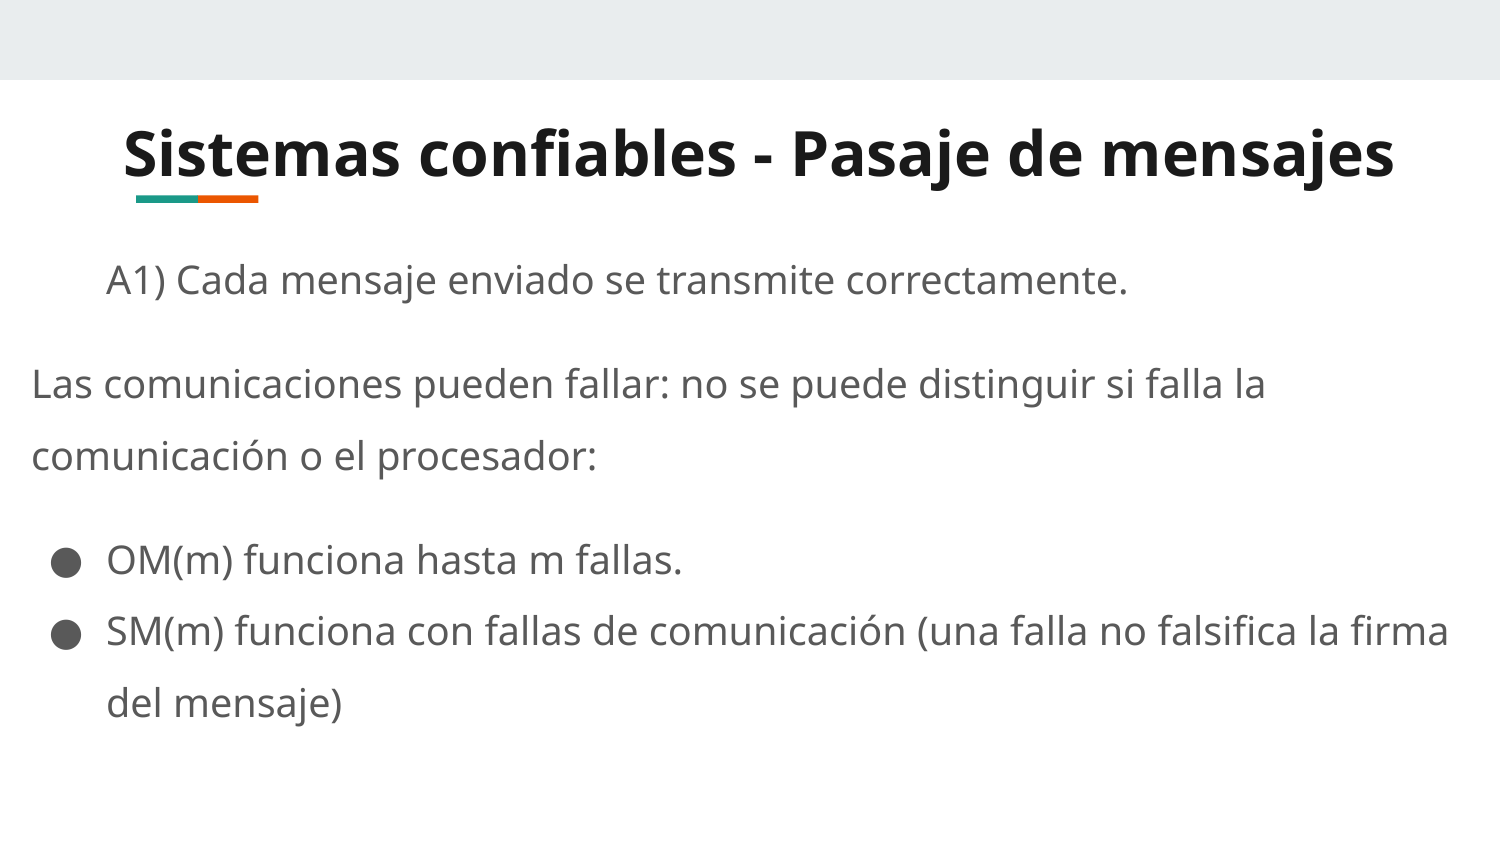

# Sistemas confiables - Pasaje de mensajes
A1) Cada mensaje enviado se transmite correctamente.
Las comunicaciones pueden fallar: no se puede distinguir si falla la comunicación o el procesador:
OM(m) funciona hasta m fallas.
SM(m) funciona con fallas de comunicación (una falla no falsifica la firma del mensaje)